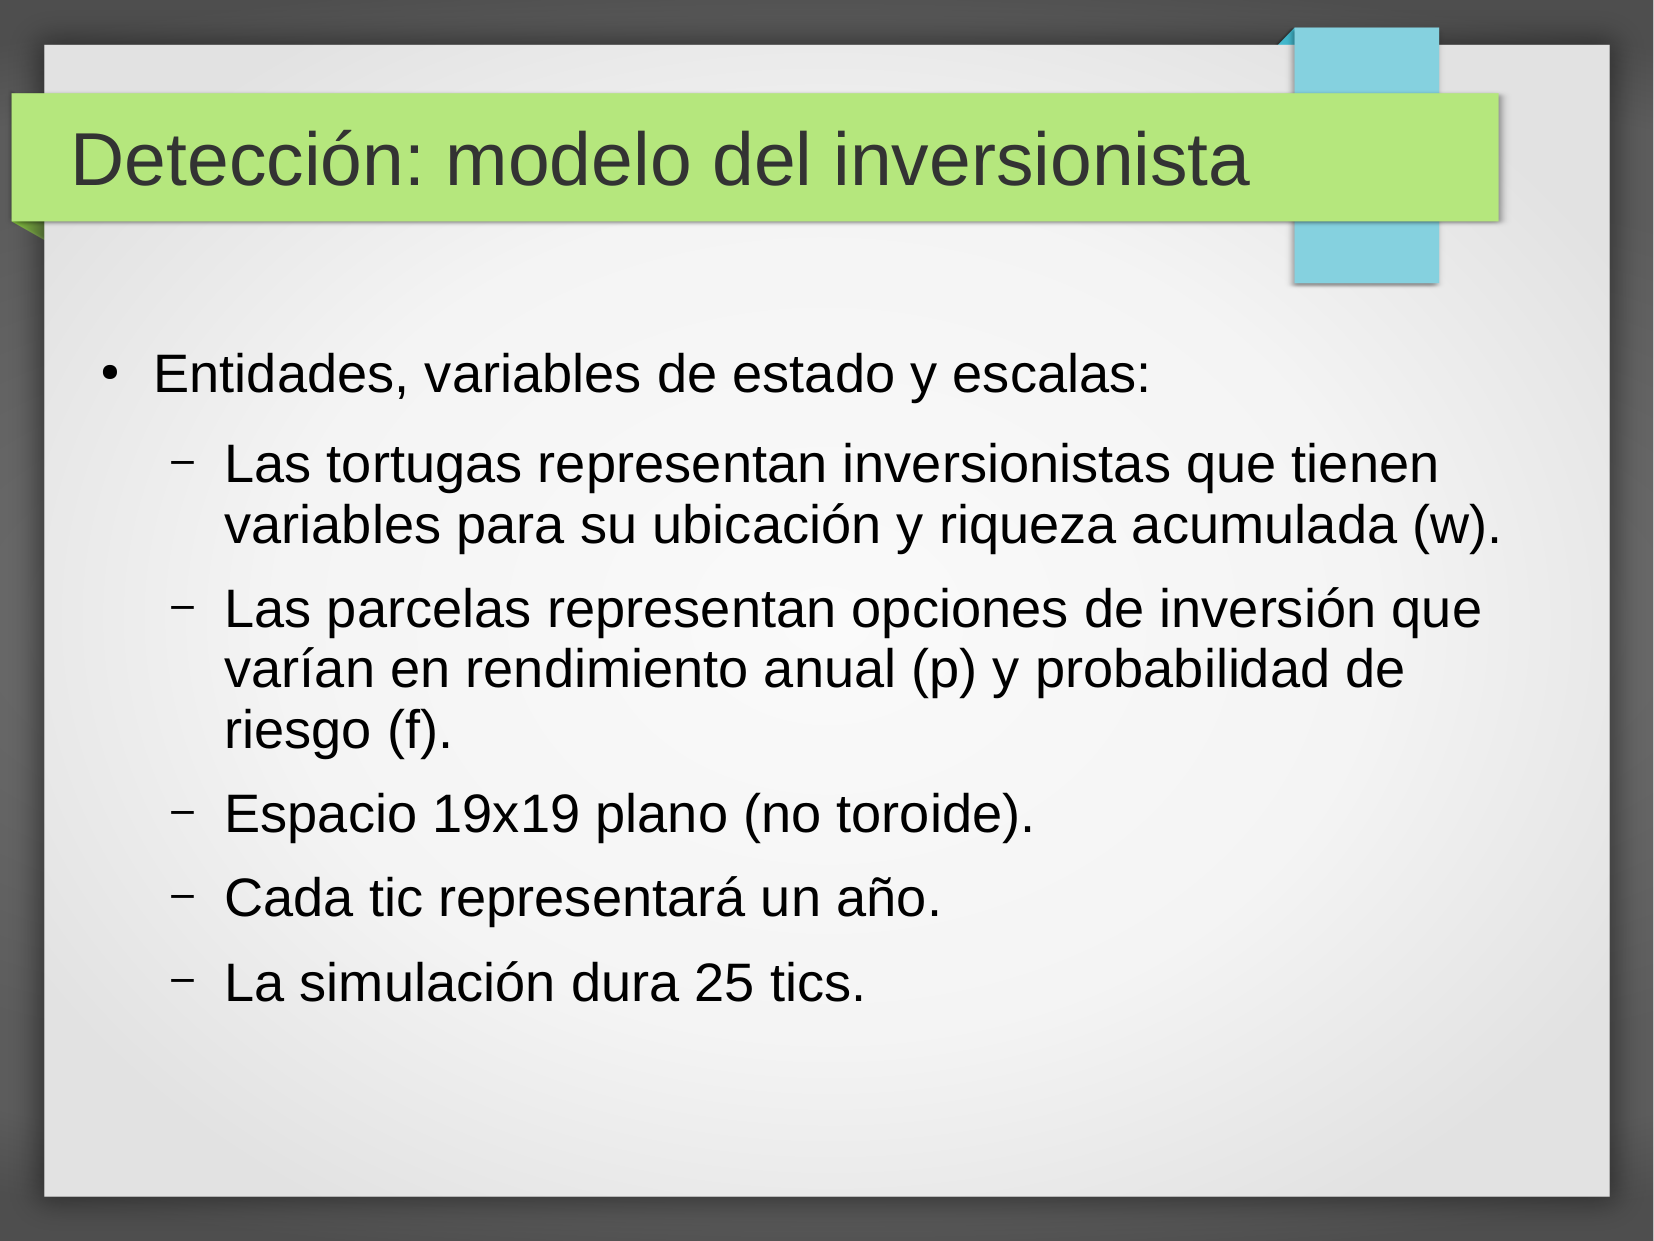

# Detección: modelo del inversionista
Entidades, variables de estado y escalas:
Las tortugas representan inversionistas que tienen variables para su ubicación y riqueza acumulada (w).
Las parcelas representan opciones de inversión que varían en rendimiento anual (p) y probabilidad de riesgo (f).
Espacio 19x19 plano (no toroide).
Cada tic representará un año.
La simulación dura 25 tics.